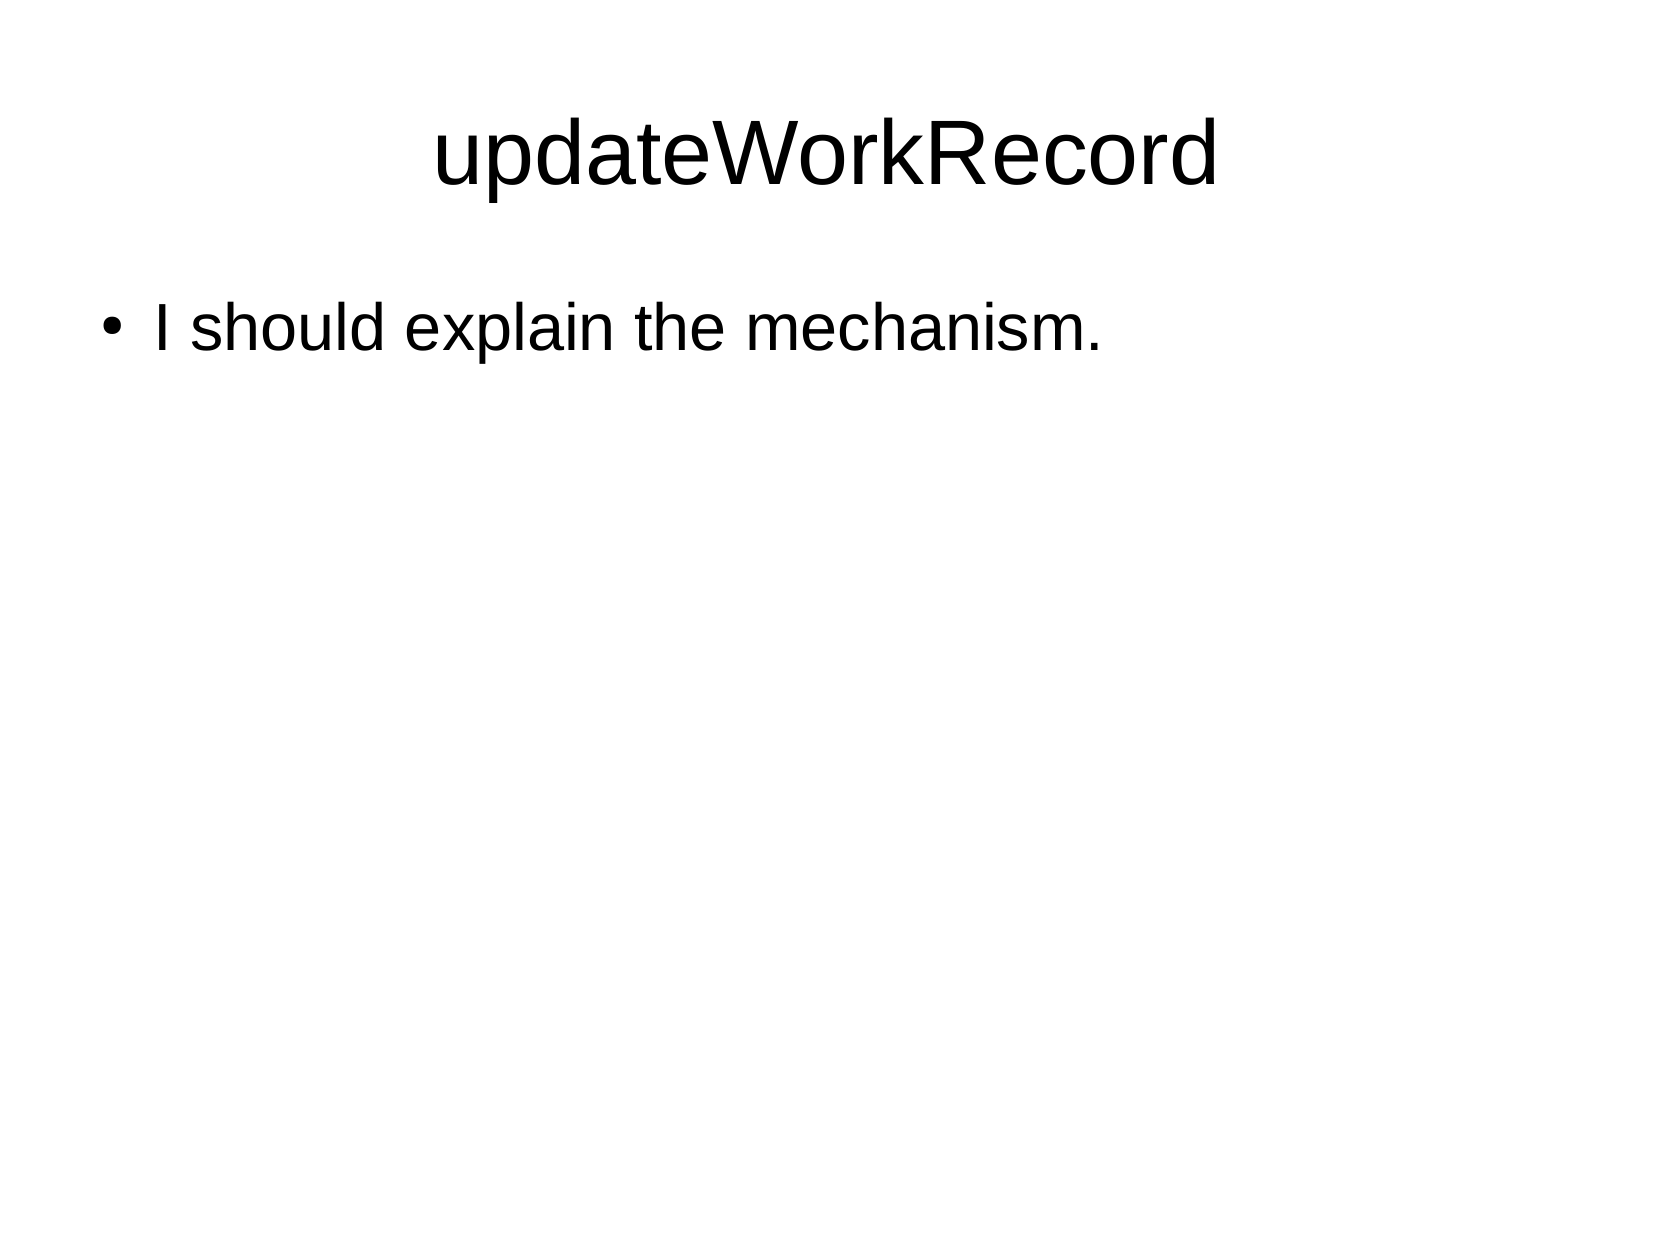

# updateWorkRecord
I should explain the mechanism.